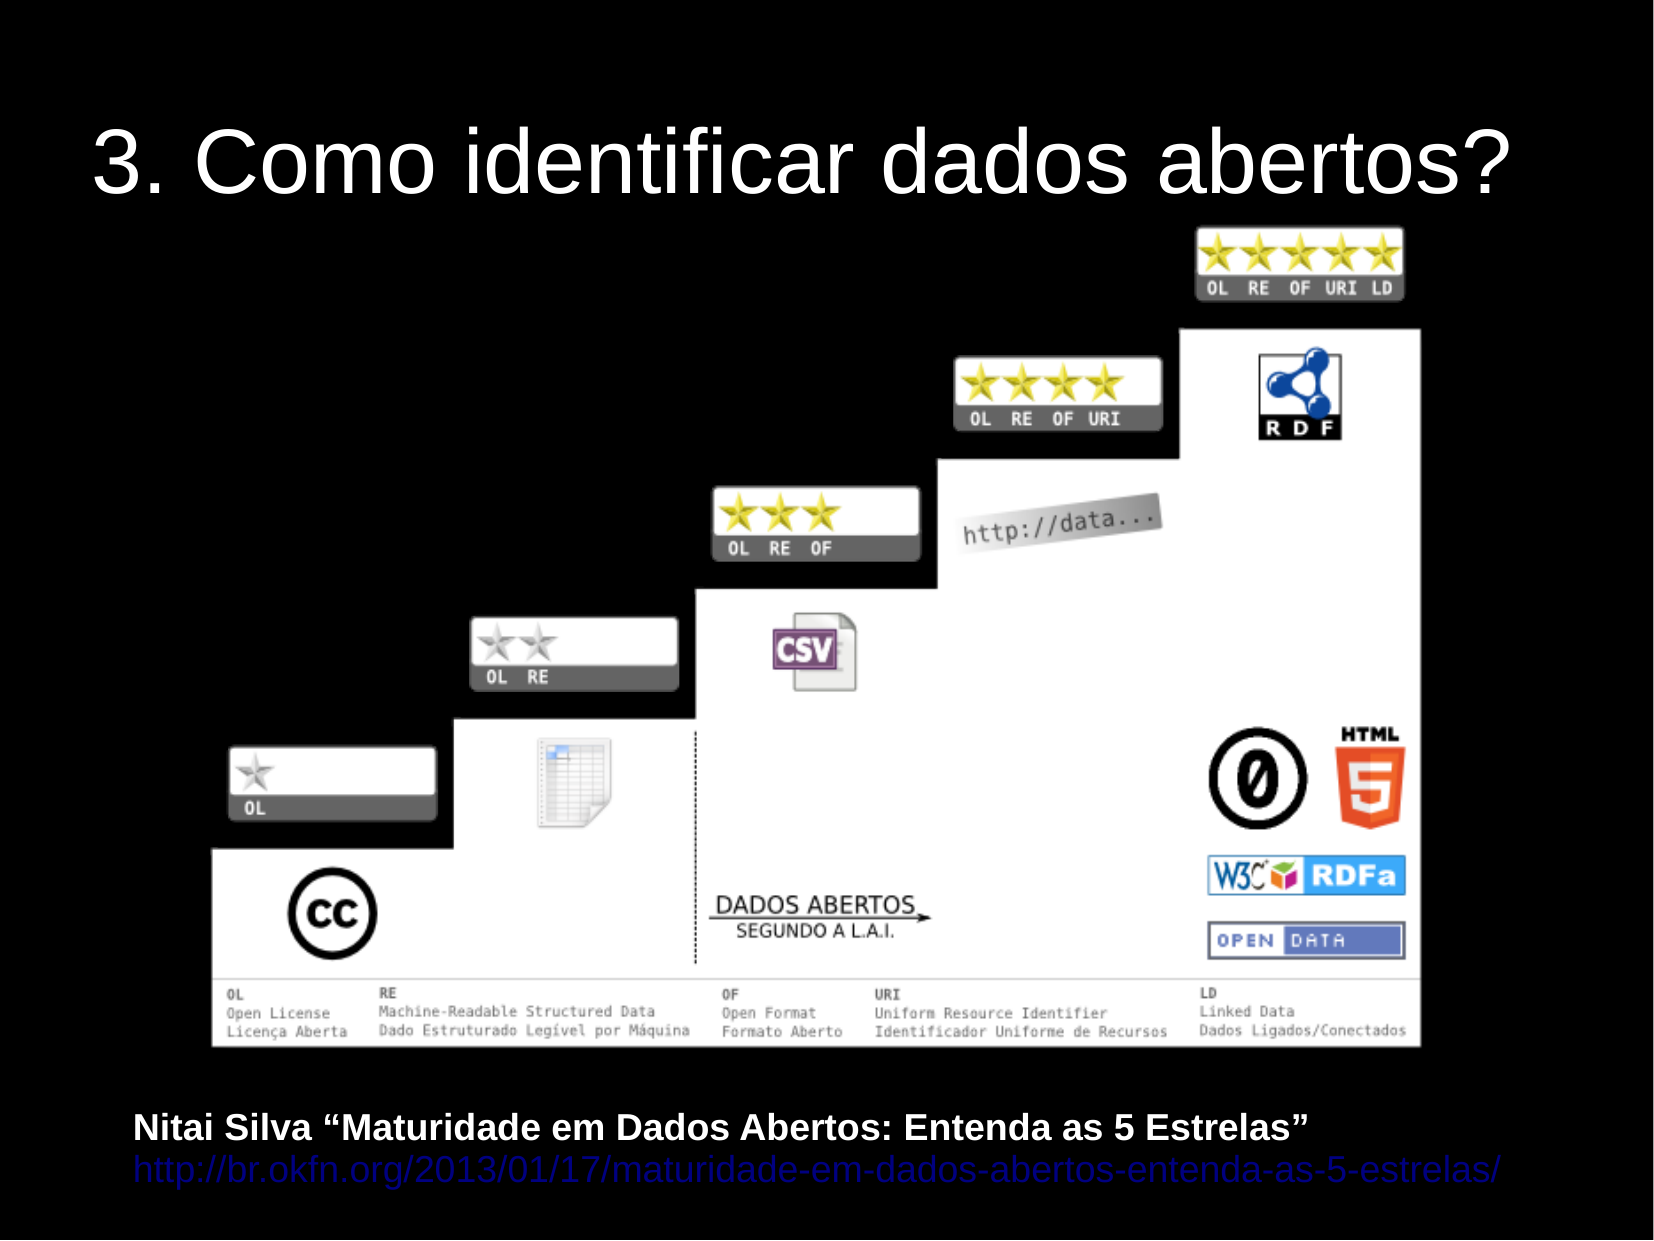

# 3. Como identificar dados abertos?
Nitai Silva “Maturidade em Dados Abertos: Entenda as 5 Estrelas”
http://br.okfn.org/2013/01/17/maturidade-em-dados-abertos-entenda-as-5-estrelas/